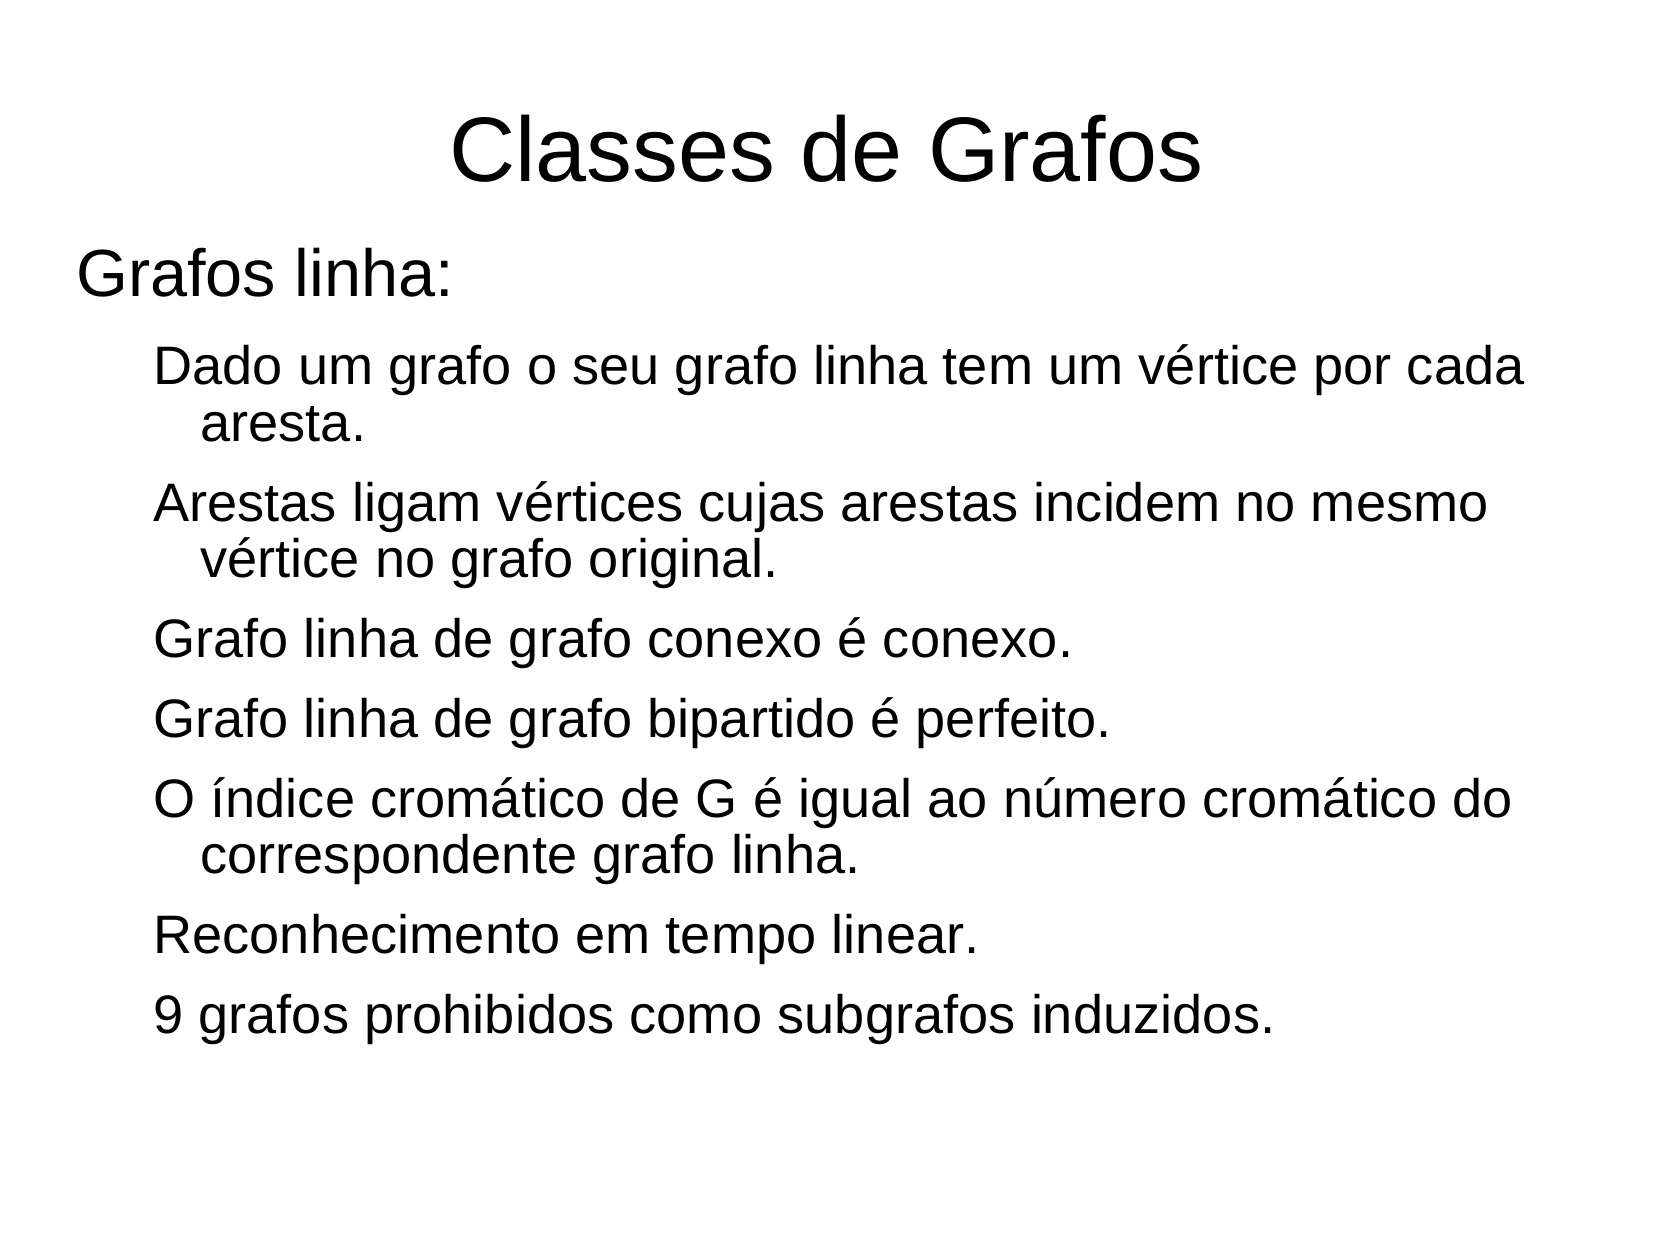

# Classes de Grafos
Grafos linha:
Dado um grafo o seu grafo linha tem um vértice por cada aresta.
Arestas ligam vértices cujas arestas incidem no mesmo vértice no grafo original.
Grafo linha de grafo conexo é conexo.
Grafo linha de grafo bipartido é perfeito.
O índice cromático de G é igual ao número cromático do correspondente grafo linha.
Reconhecimento em tempo linear.
9 grafos prohibidos como subgrafos induzidos.